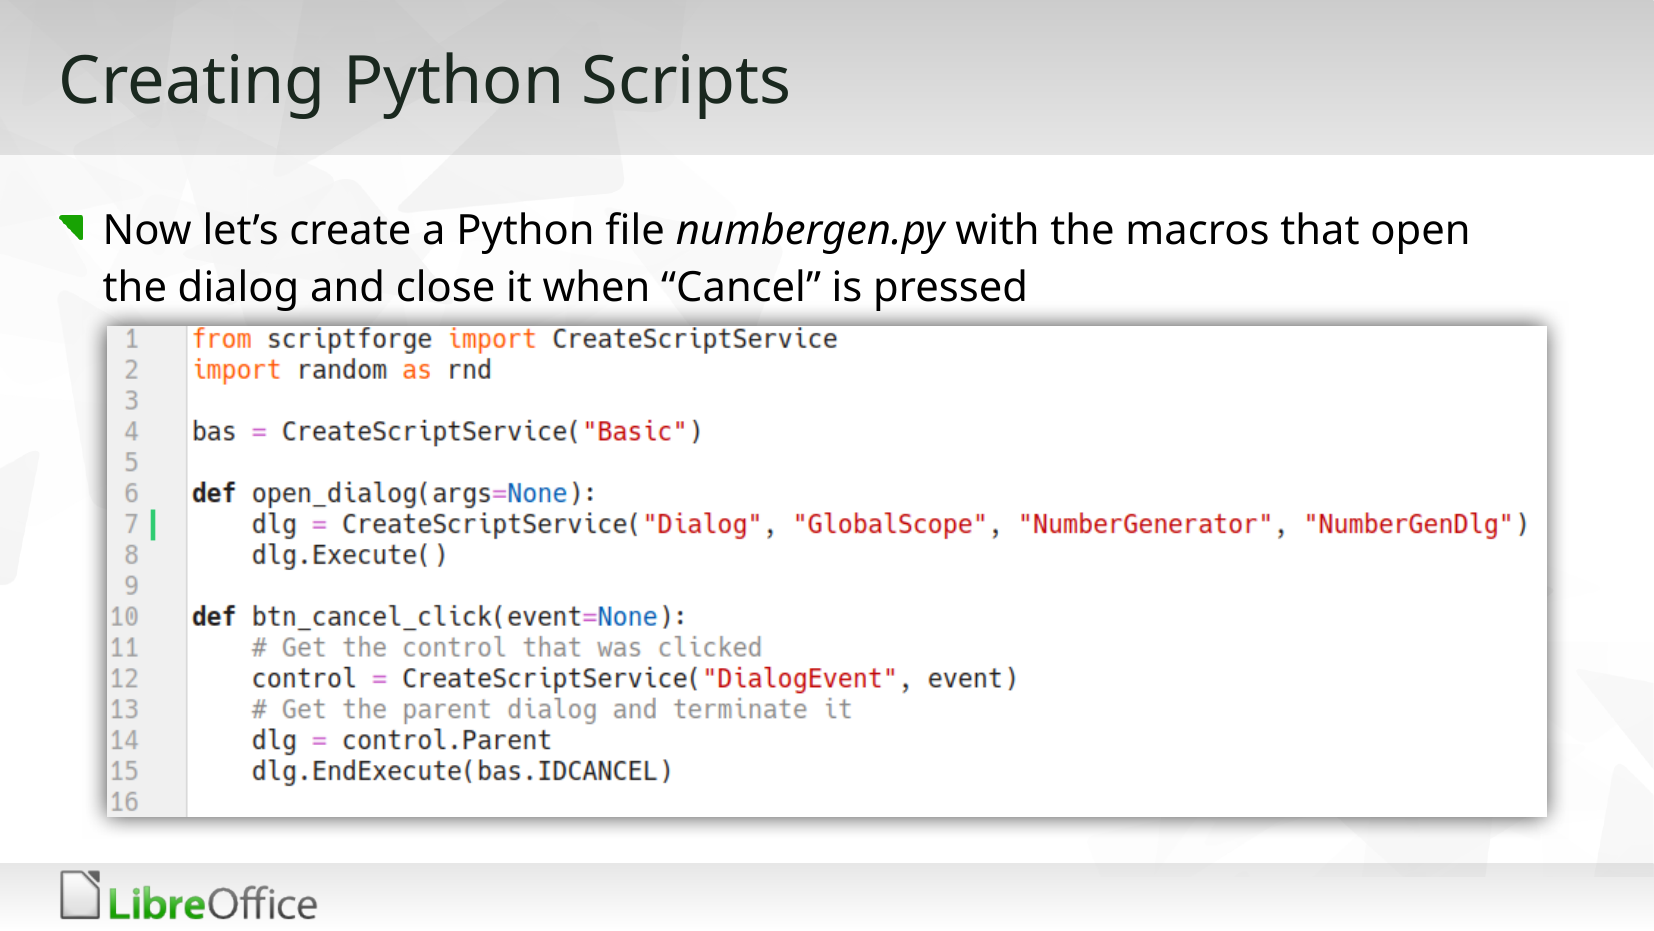

# Creating Python Scripts
Now let’s create a Python file numbergen.py with the macros that open the dialog and close it when “Cancel” is pressed